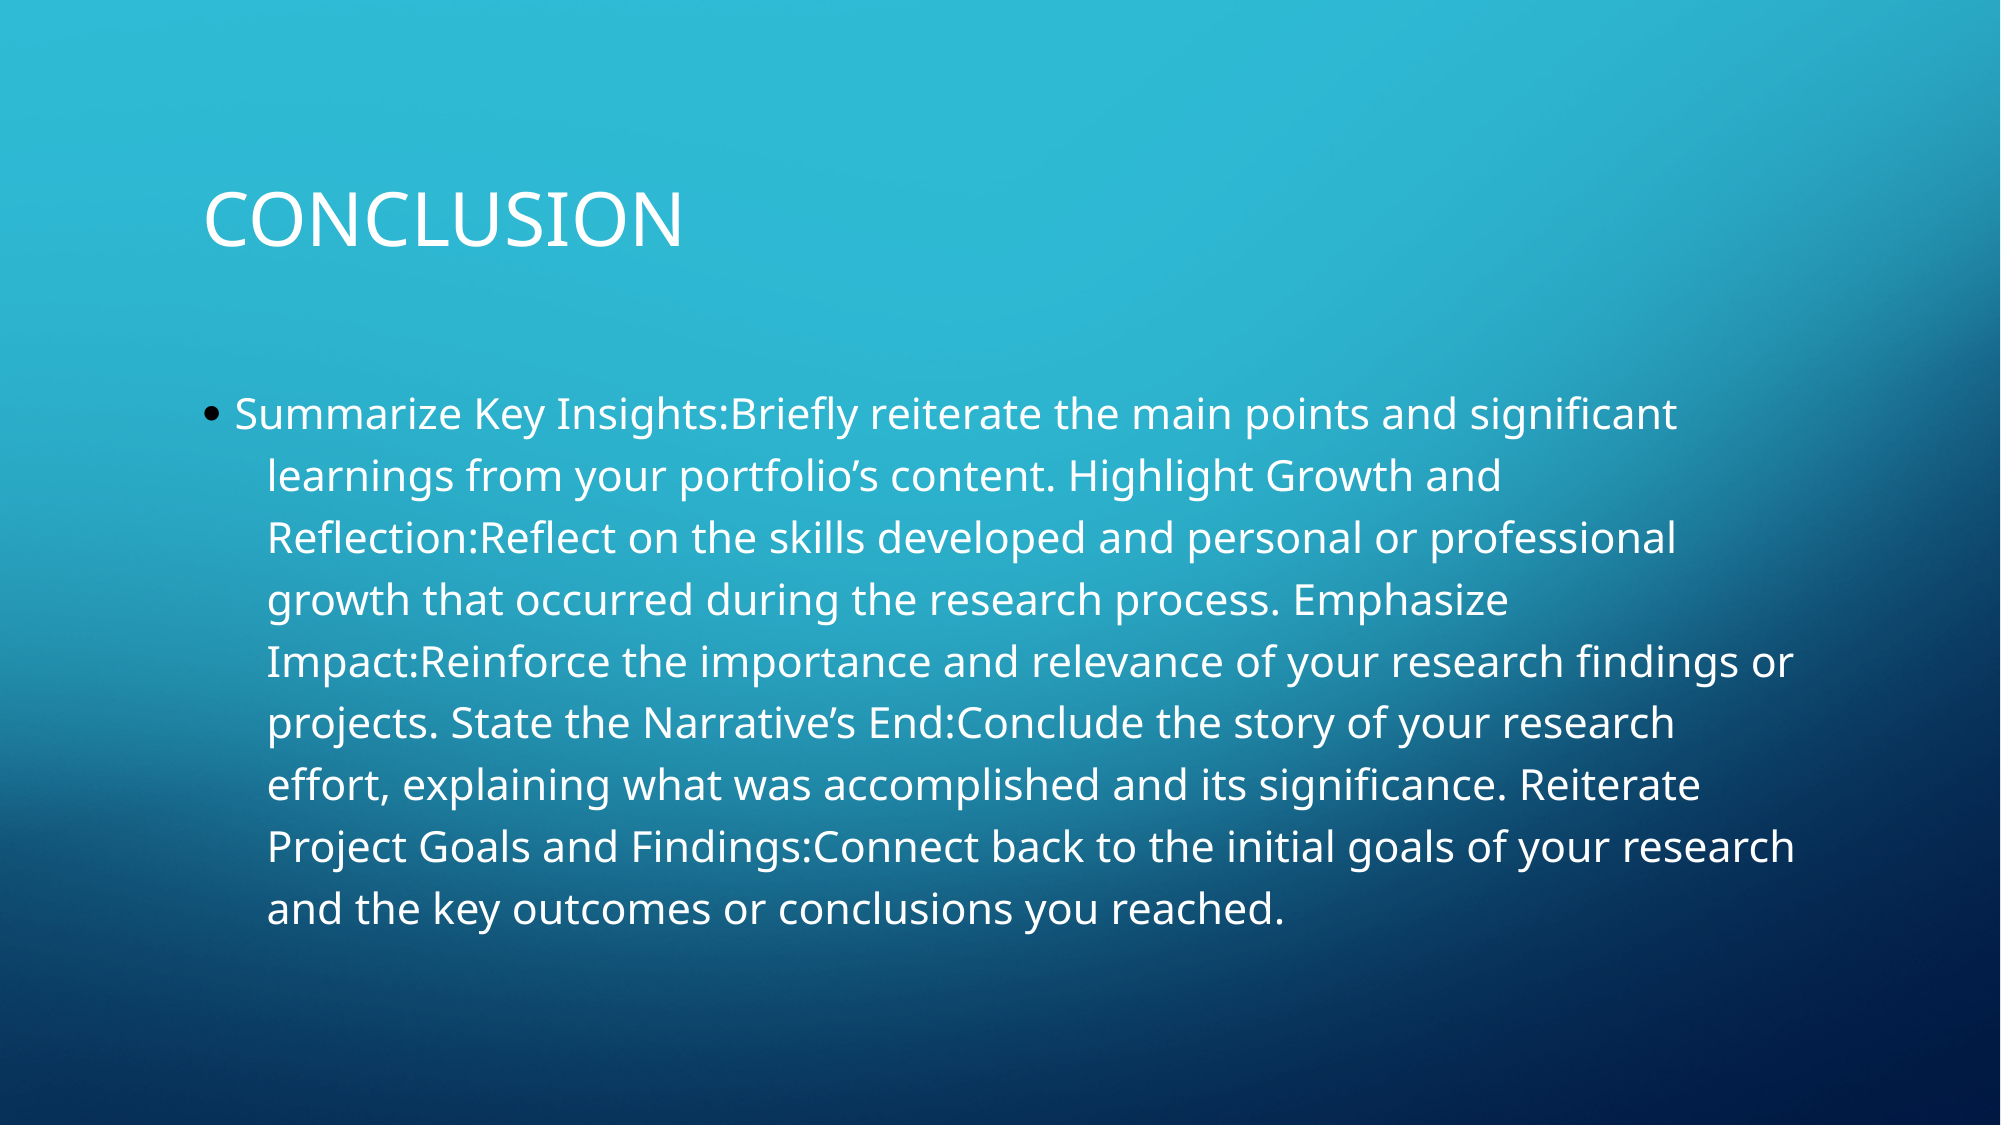

# COnclusion
Summarize Key Insights:Briefly reiterate the main points and significant learnings from your portfolio’s content. Highlight Growth and Reflection:Reflect on the skills developed and personal or professional growth that occurred during the research process. Emphasize Impact:Reinforce the importance and relevance of your research findings or projects. State the Narrative’s End:Conclude the story of your research effort, explaining what was accomplished and its significance. Reiterate Project Goals and Findings:Connect back to the initial goals of your research and the key outcomes or conclusions you reached.